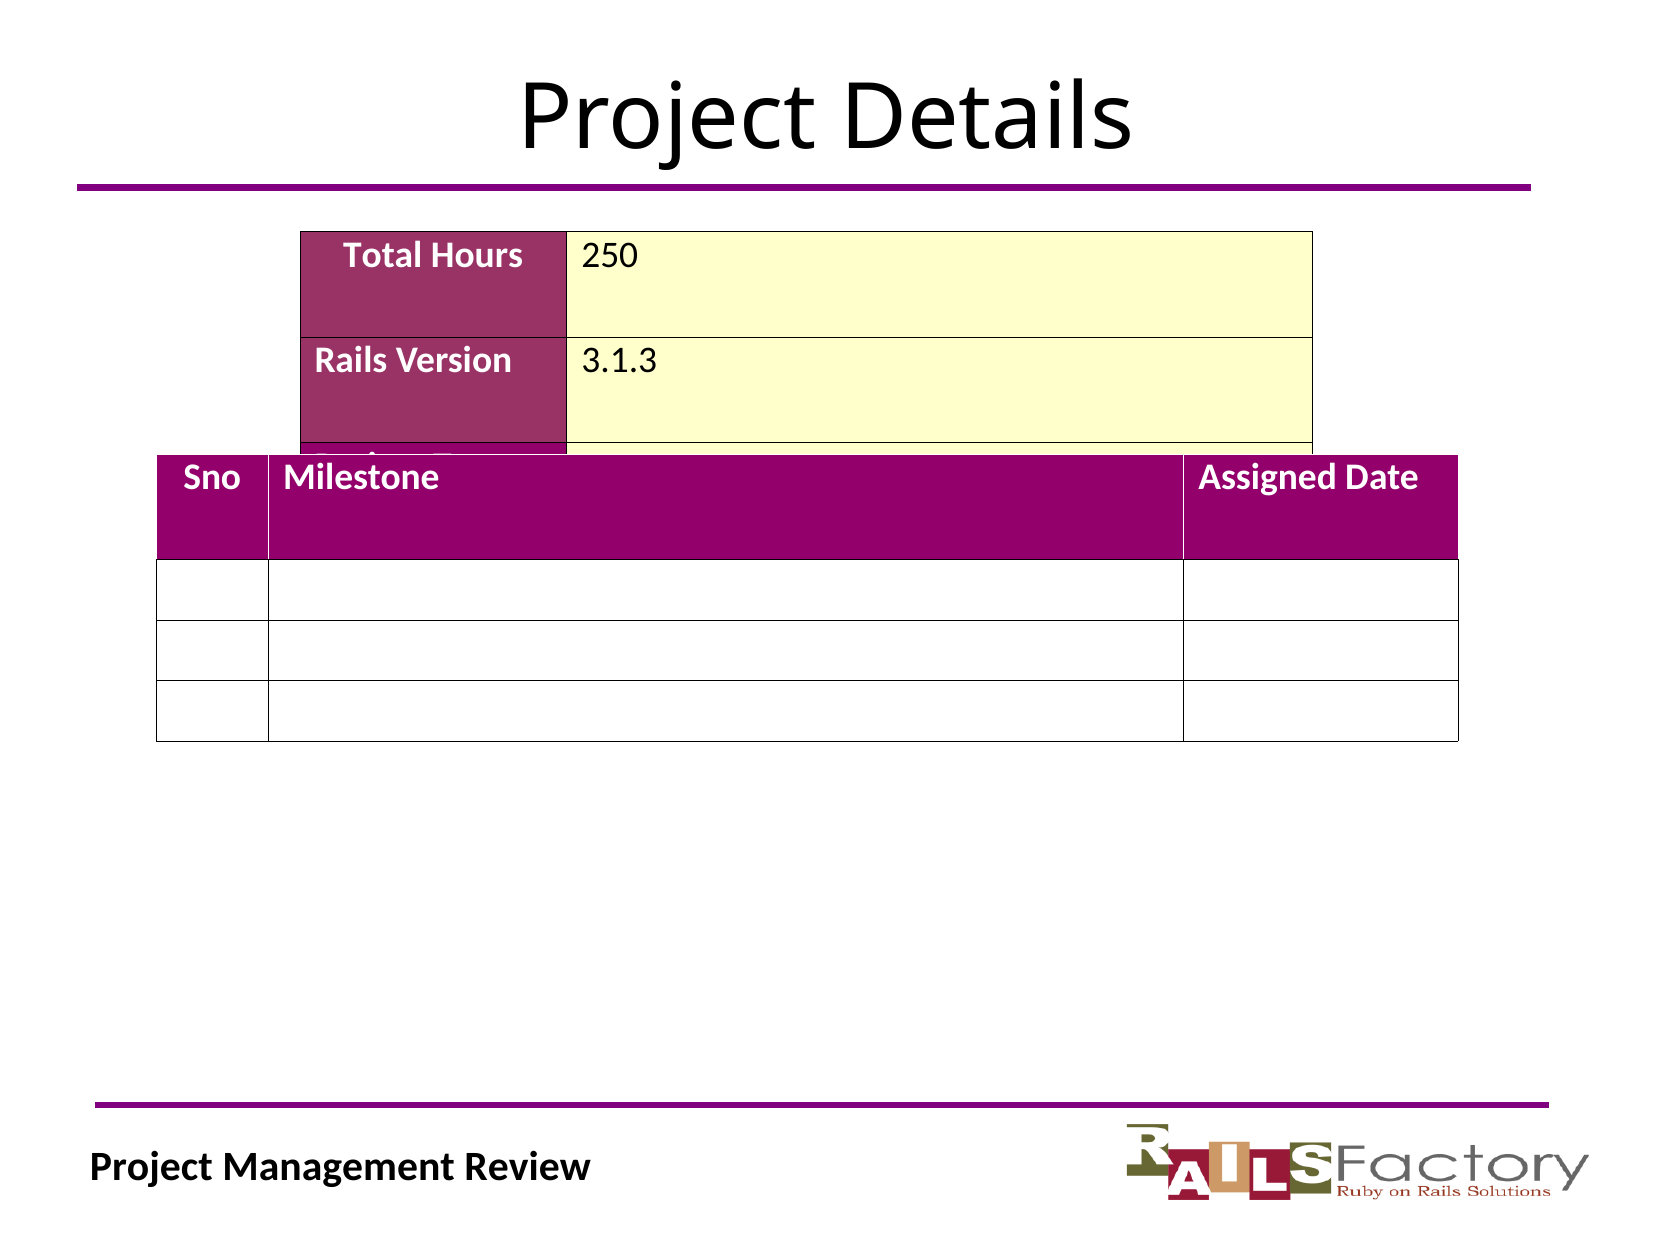

# Project Details
| Total Hours | 250 |
| --- | --- |
| Rails Version | 3.1.3 |
| Project Type | |
| Sno | Milestone | Assigned Date |
| --- | --- | --- |
| | | |
| | | |
| | | |